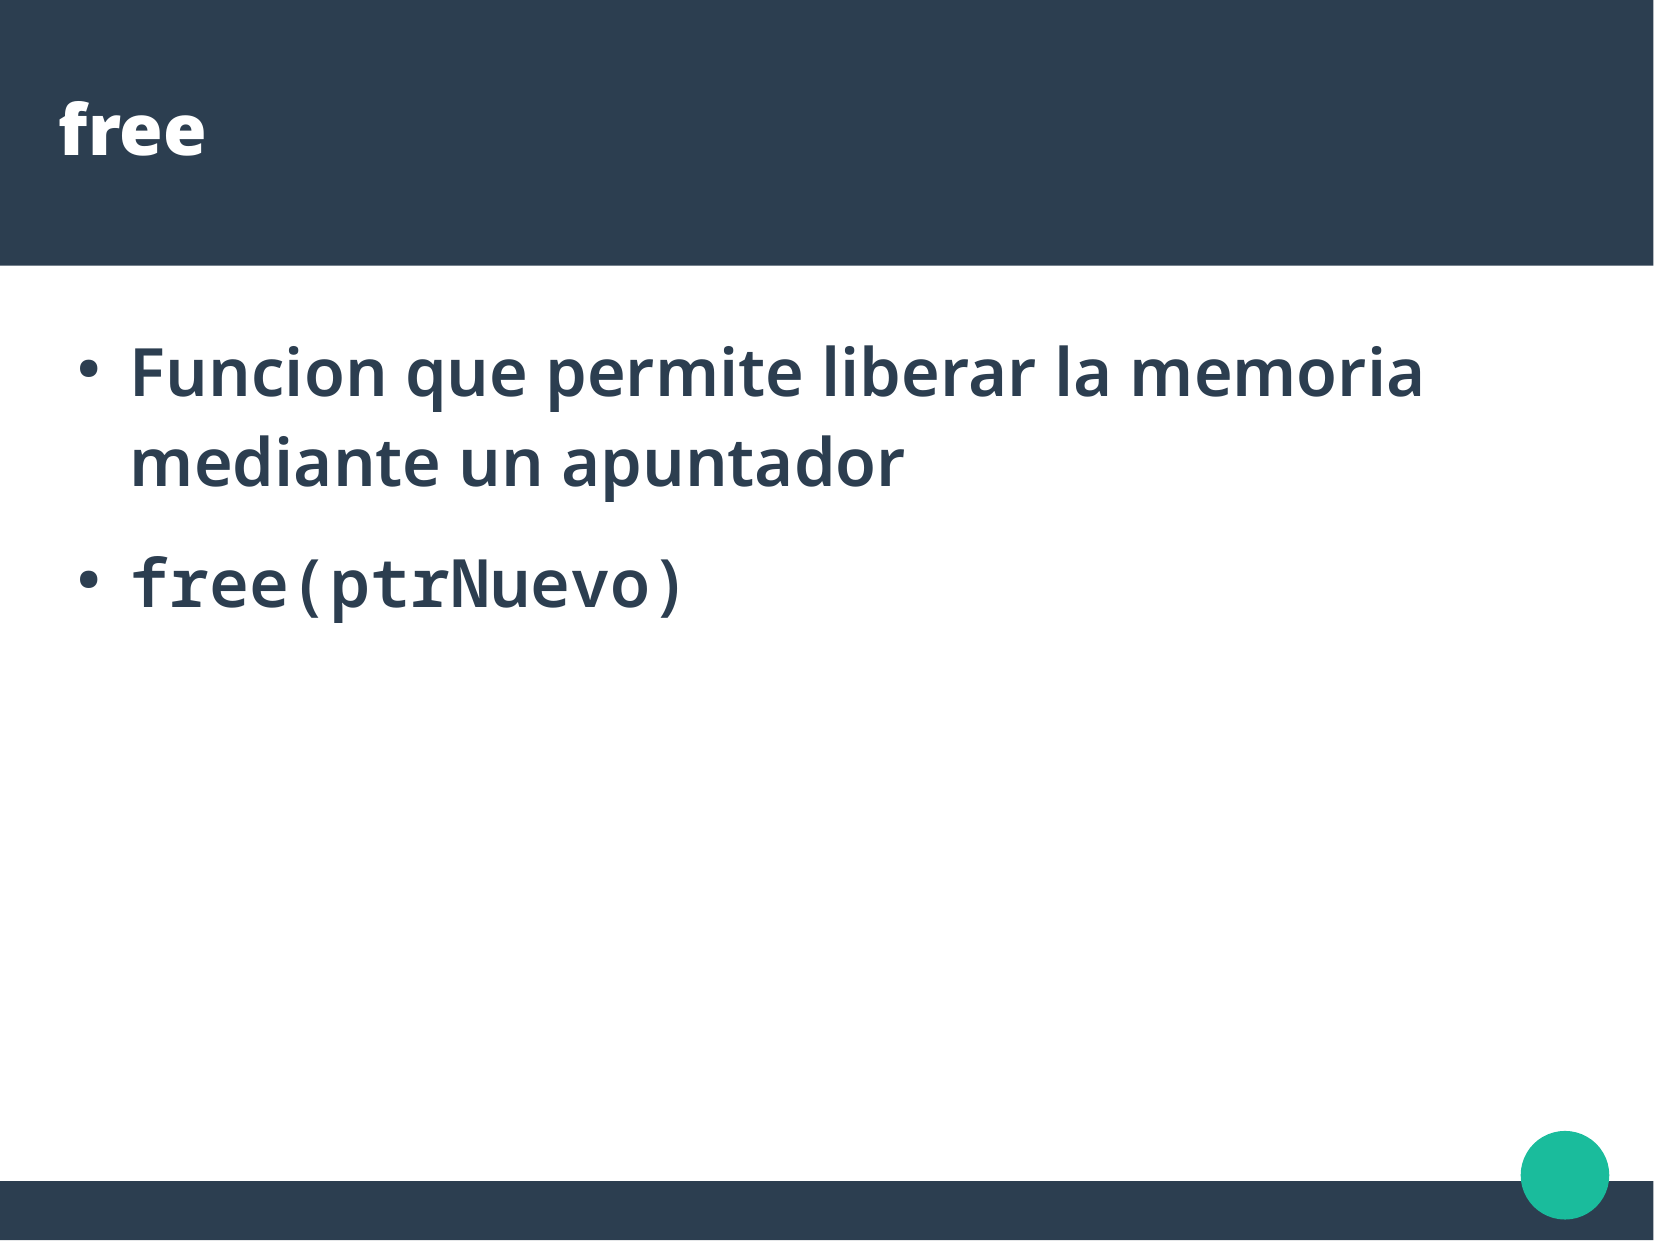

# free
Funcion que permite liberar la memoria mediante un apuntador
free(ptrNuevo)